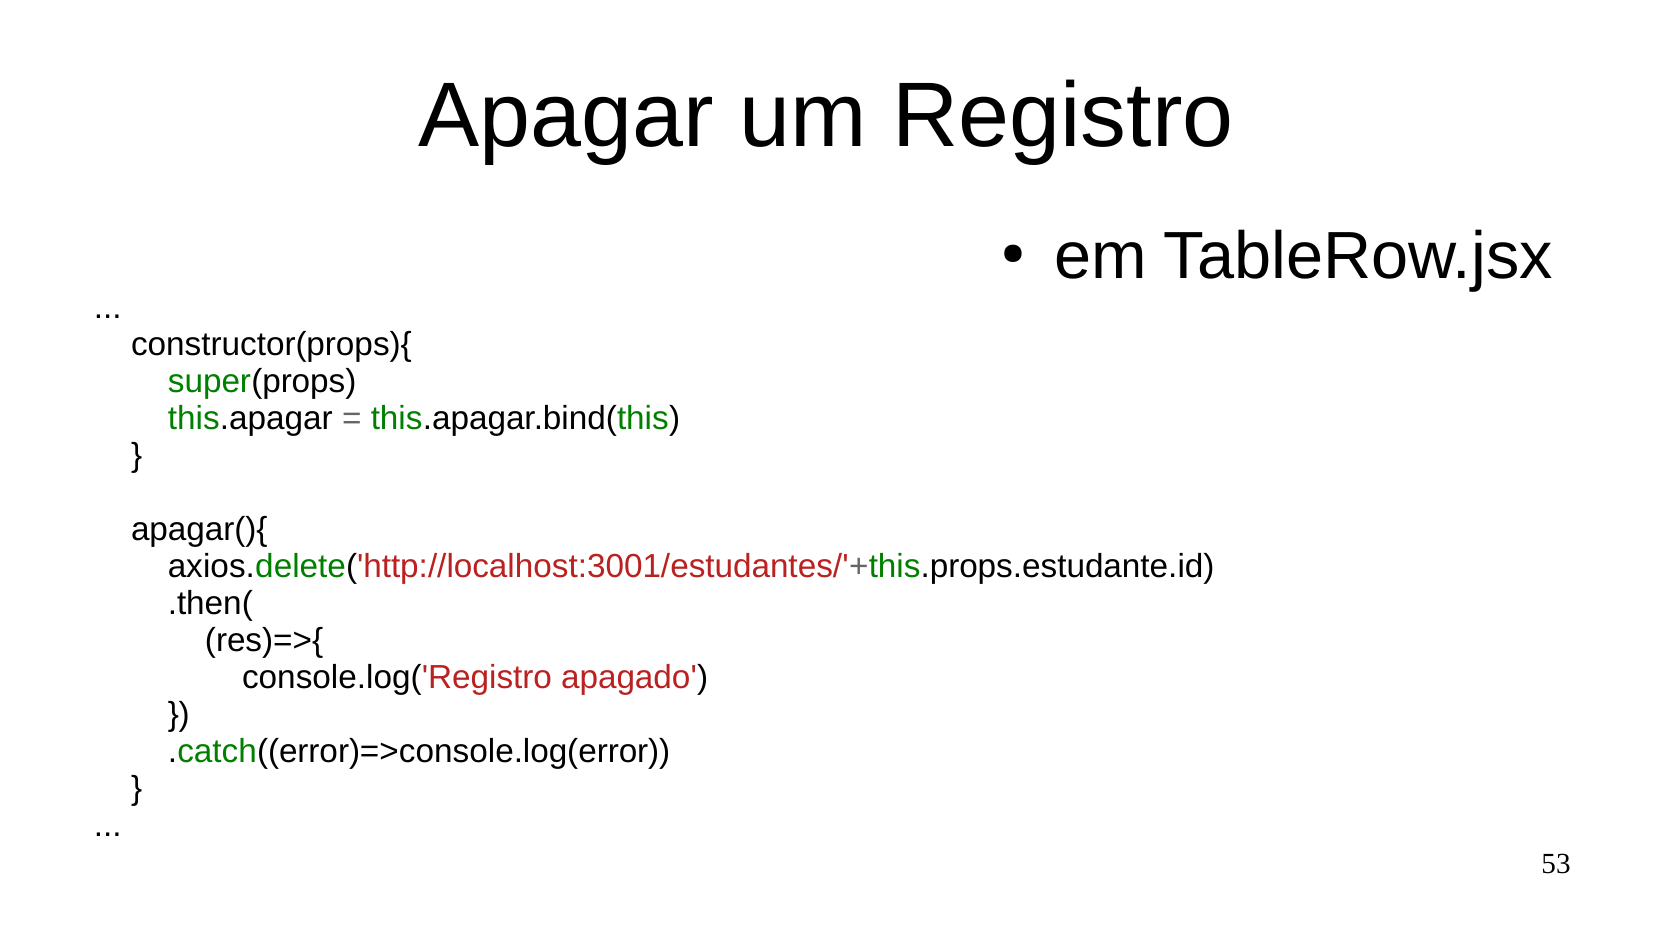

# Apagar um Registro
em TableRow.jsx
...
 constructor(props){
 super(props)
 this.apagar = this.apagar.bind(this)
 }
 apagar(){
 axios.delete('http://localhost:3001/estudantes/'+this.props.estudante.id)
 .then(
 (res)=>{
 console.log('Registro apagado')
 })
 .catch((error)=>console.log(error))
 }
...
53